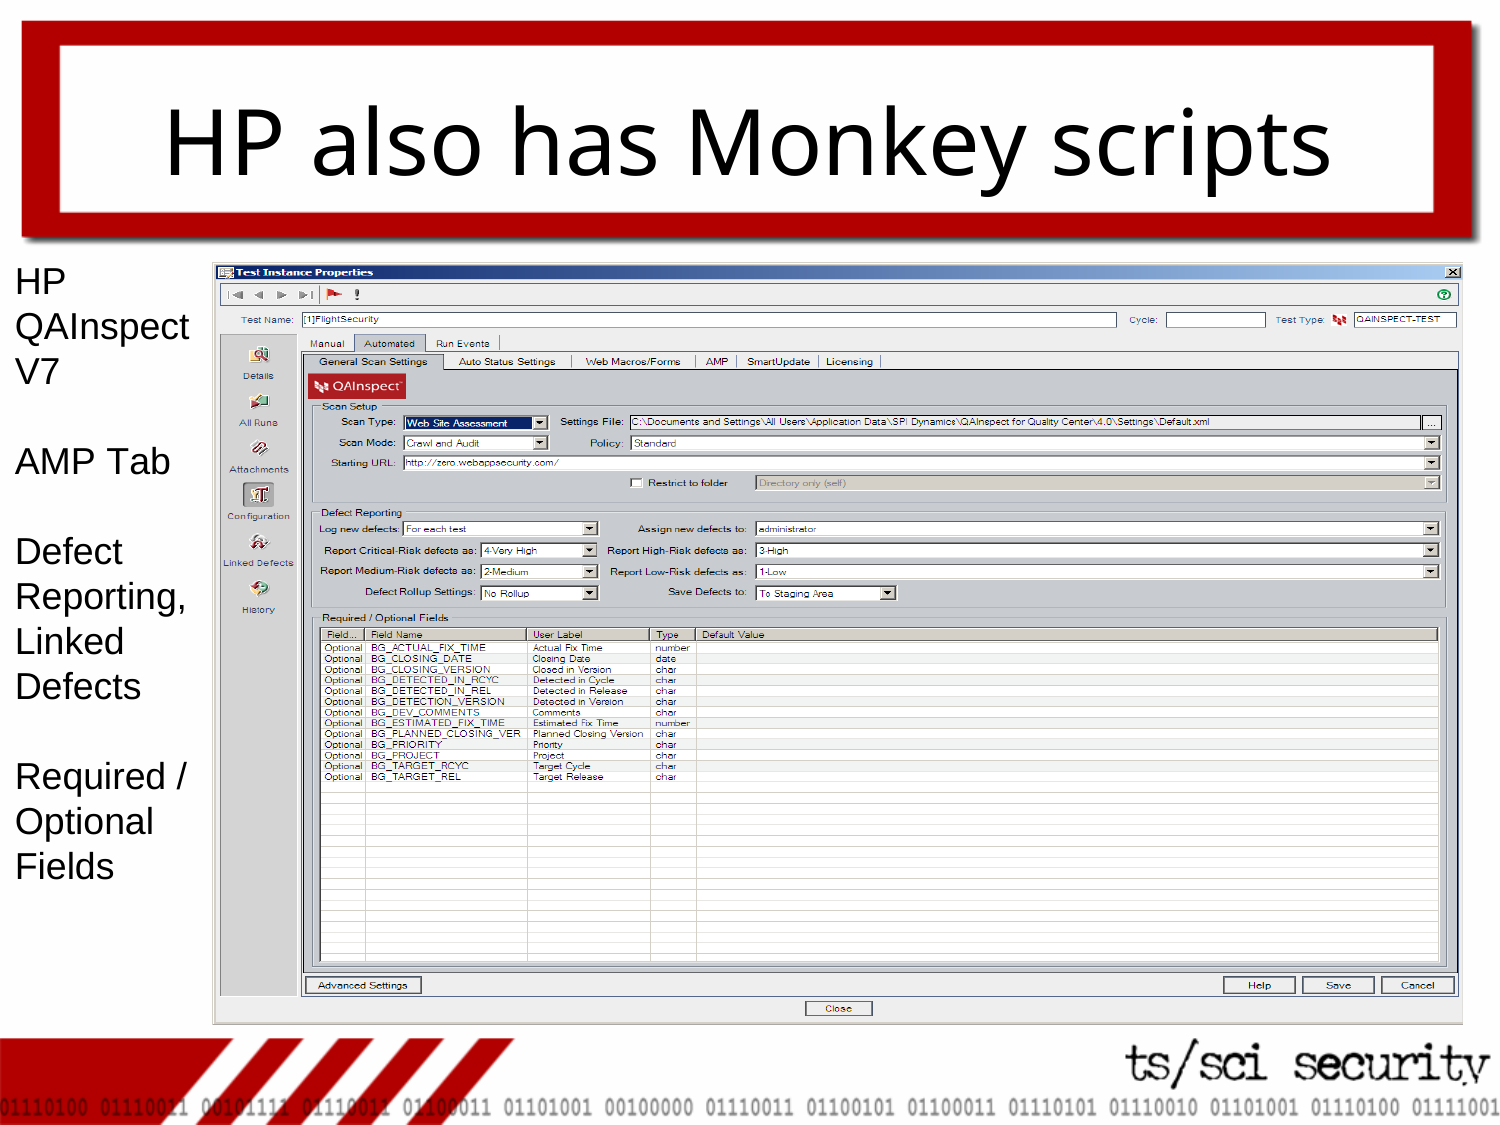

# HP also has Monkey scripts
HP
QAInspect V7
AMP Tab
Defect Reporting,
Linked Defects
Required / Optional Fields